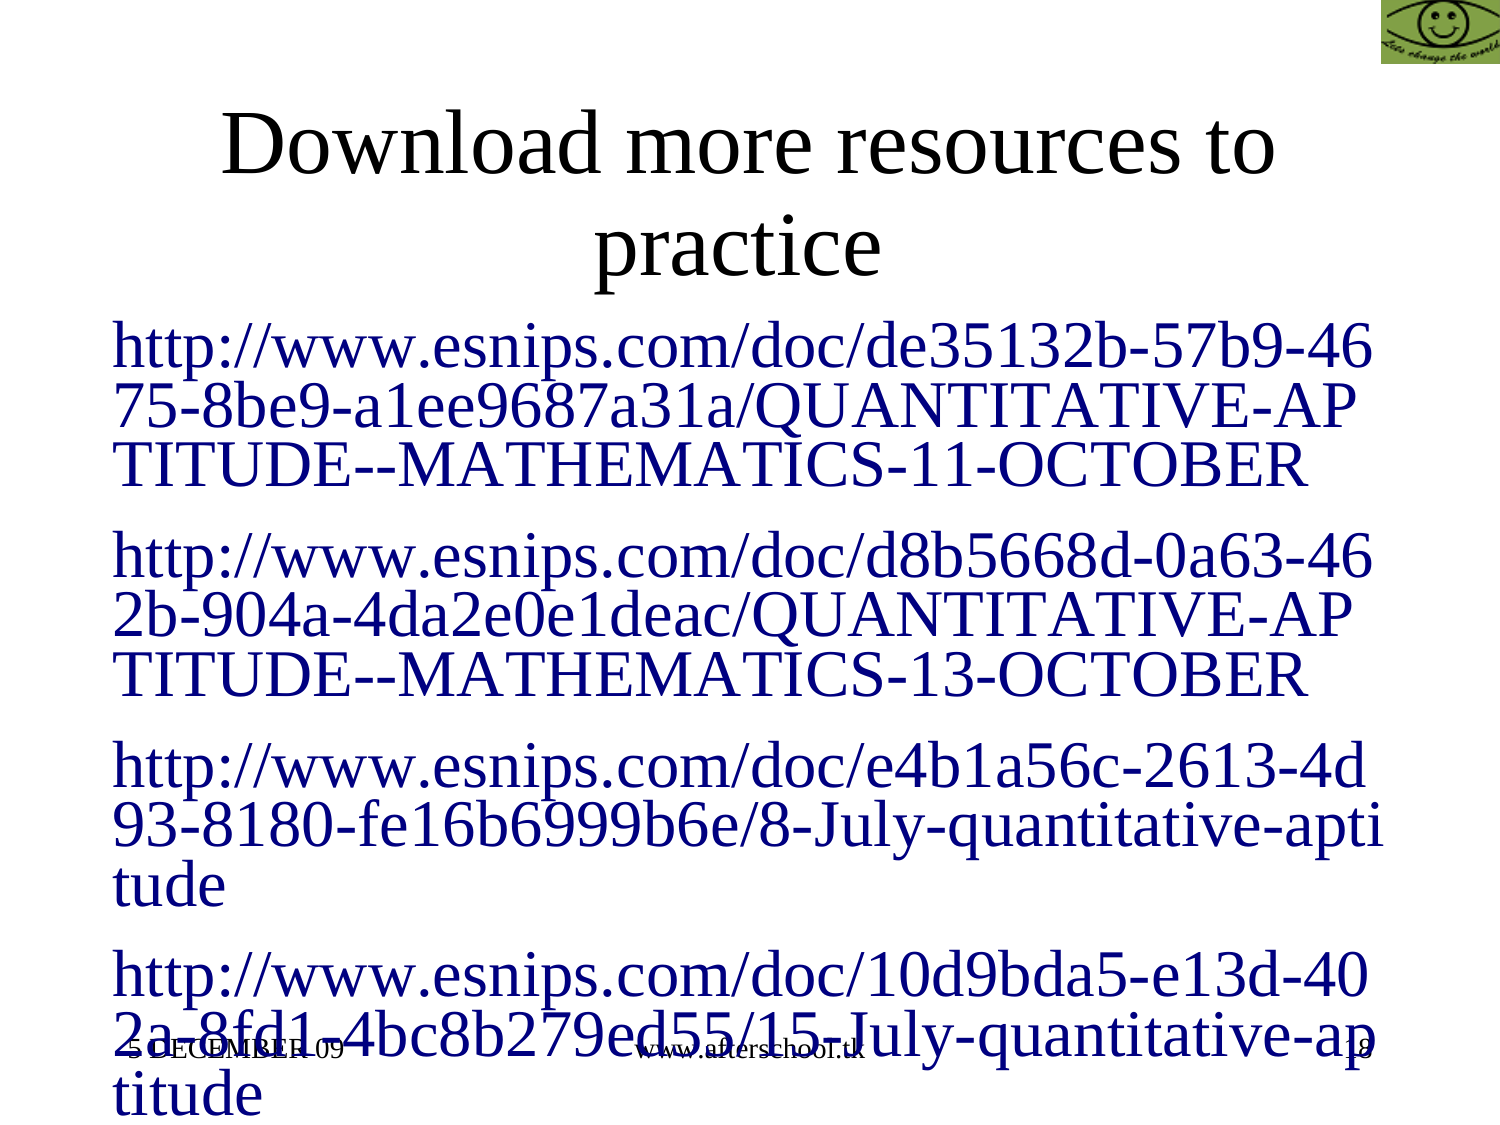

# Download more resources to practice
http://www.esnips.com/doc/de35132b-57b9-4675-8be9-a1ee9687a31a/QUANTITATIVE-APTITUDE--MATHEMATICS-11-OCTOBER
http://www.esnips.com/doc/d8b5668d-0a63-462b-904a-4da2e0e1deac/QUANTITATIVE-APTITUDE--MATHEMATICS-13-OCTOBER
http://www.esnips.com/doc/e4b1a56c-2613-4d93-8180-fe16b6999b6e/8-July-quantitative-aptitude
http://www.esnips.com/doc/10d9bda5-e13d-402a-8fd1-4bc8b279ed55/15-July-quantitative-aptitude
http://www.esnips.com/web/onlineGMAT
http://www.esnips.com/web/onlinecat
http://www.esnips.com/web/1234cat
MFI Seminar Jain PG College
AFTERSCHOOOL centre for social entrepreneurship
18